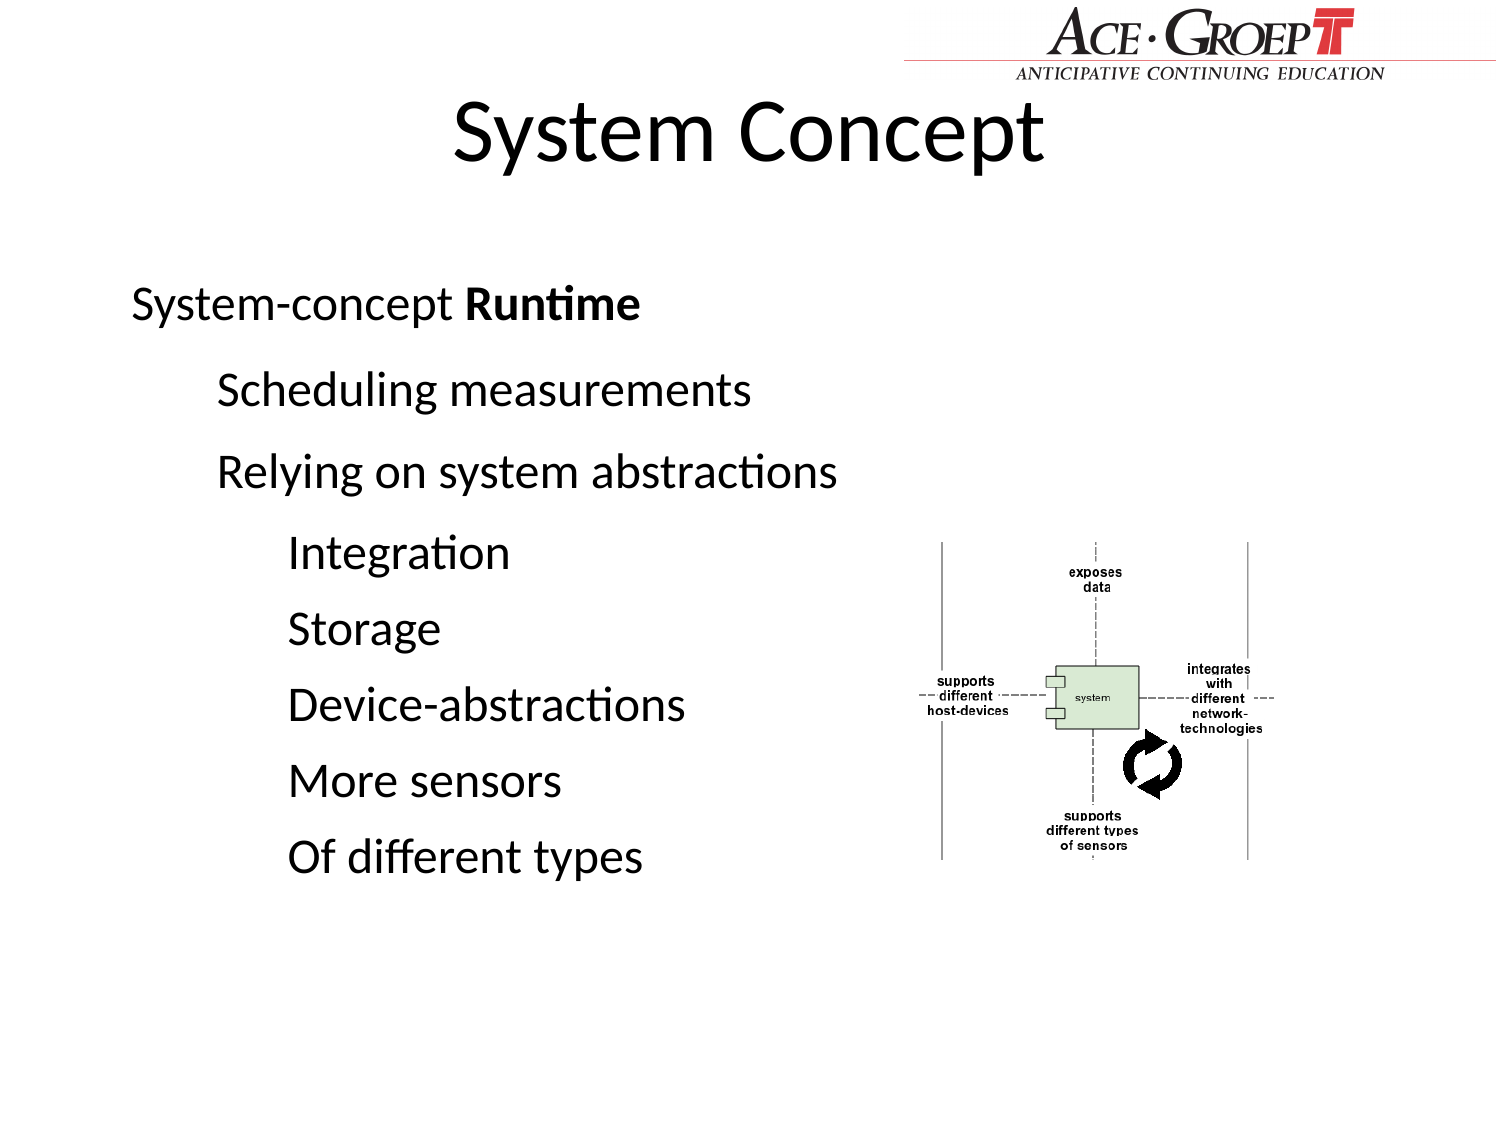

# System Concept
System-concept Runtime
Scheduling measurements
Relying on system abstractions
Integration
Storage
Device-abstractions
More sensors
Of different types